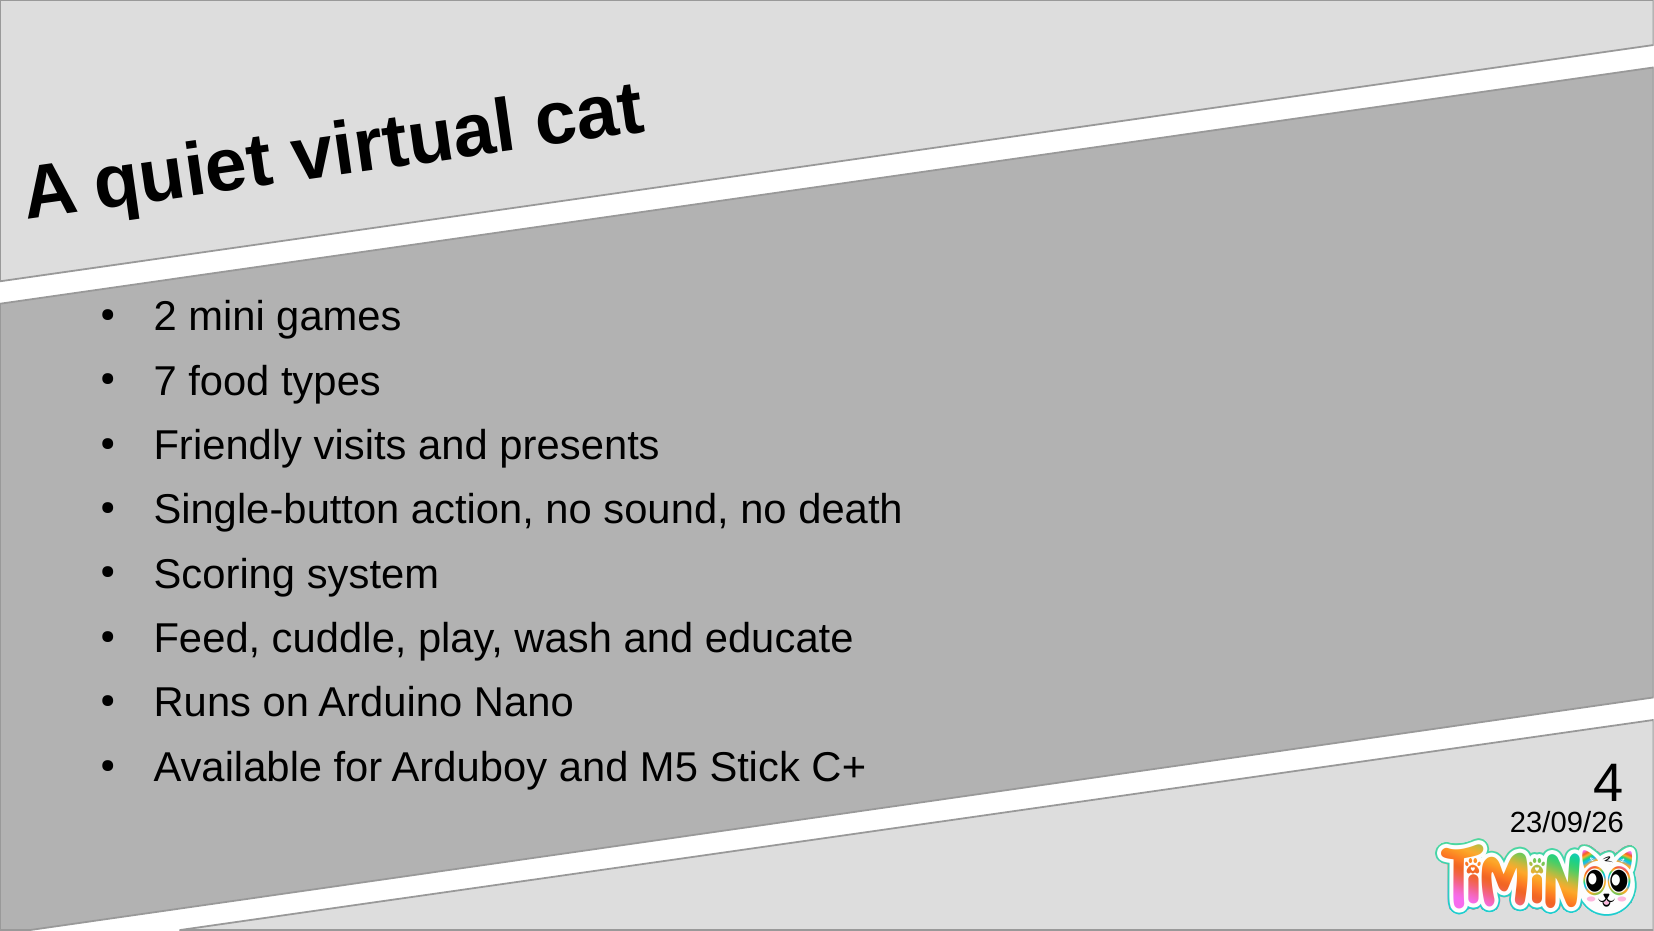

# A quiet virtual cat
2 mini games
7 food types
Friendly visits and presents
Single-button action, no sound, no death
Scoring system
Feed, cuddle, play, wash and educate
Runs on Arduino Nano
Available for Arduboy and M5 Stick C+
4